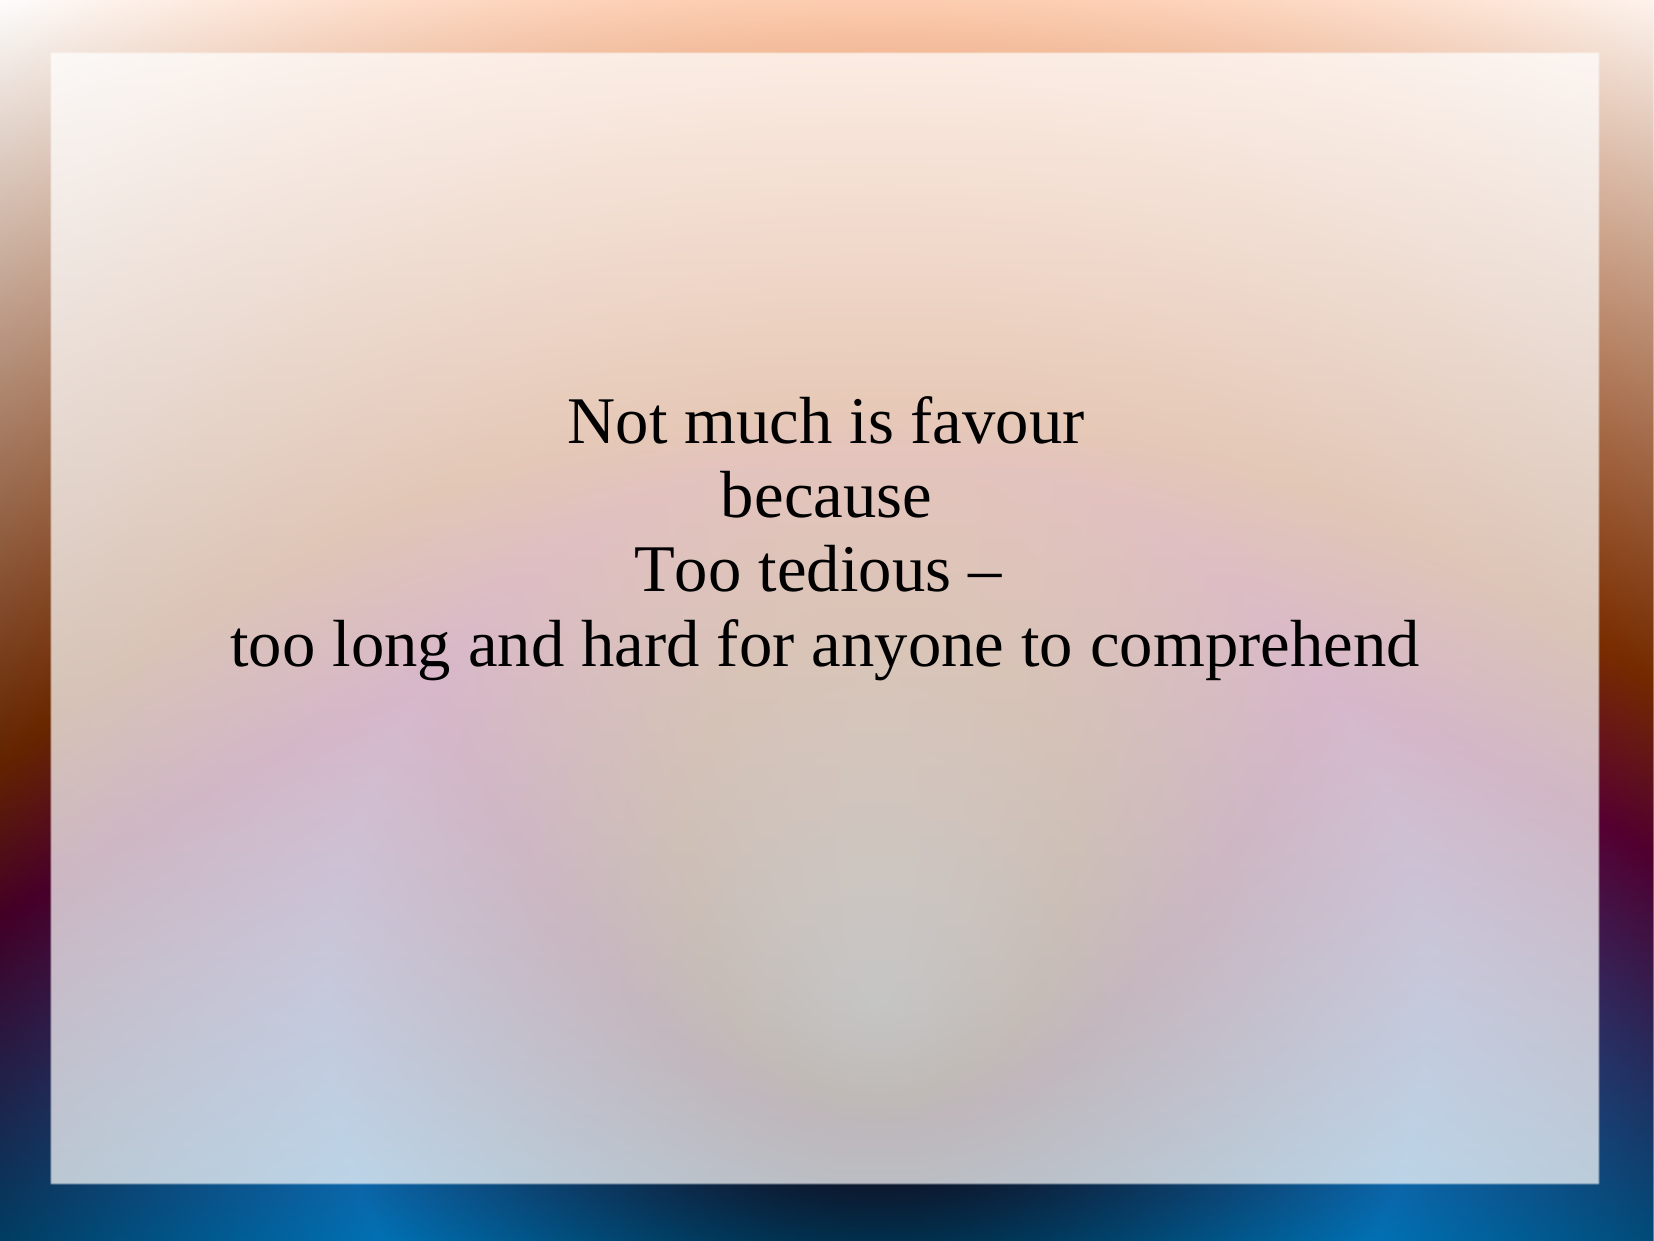

# Not much is favour
because
Too tedious –
too long and hard for anyone to comprehend